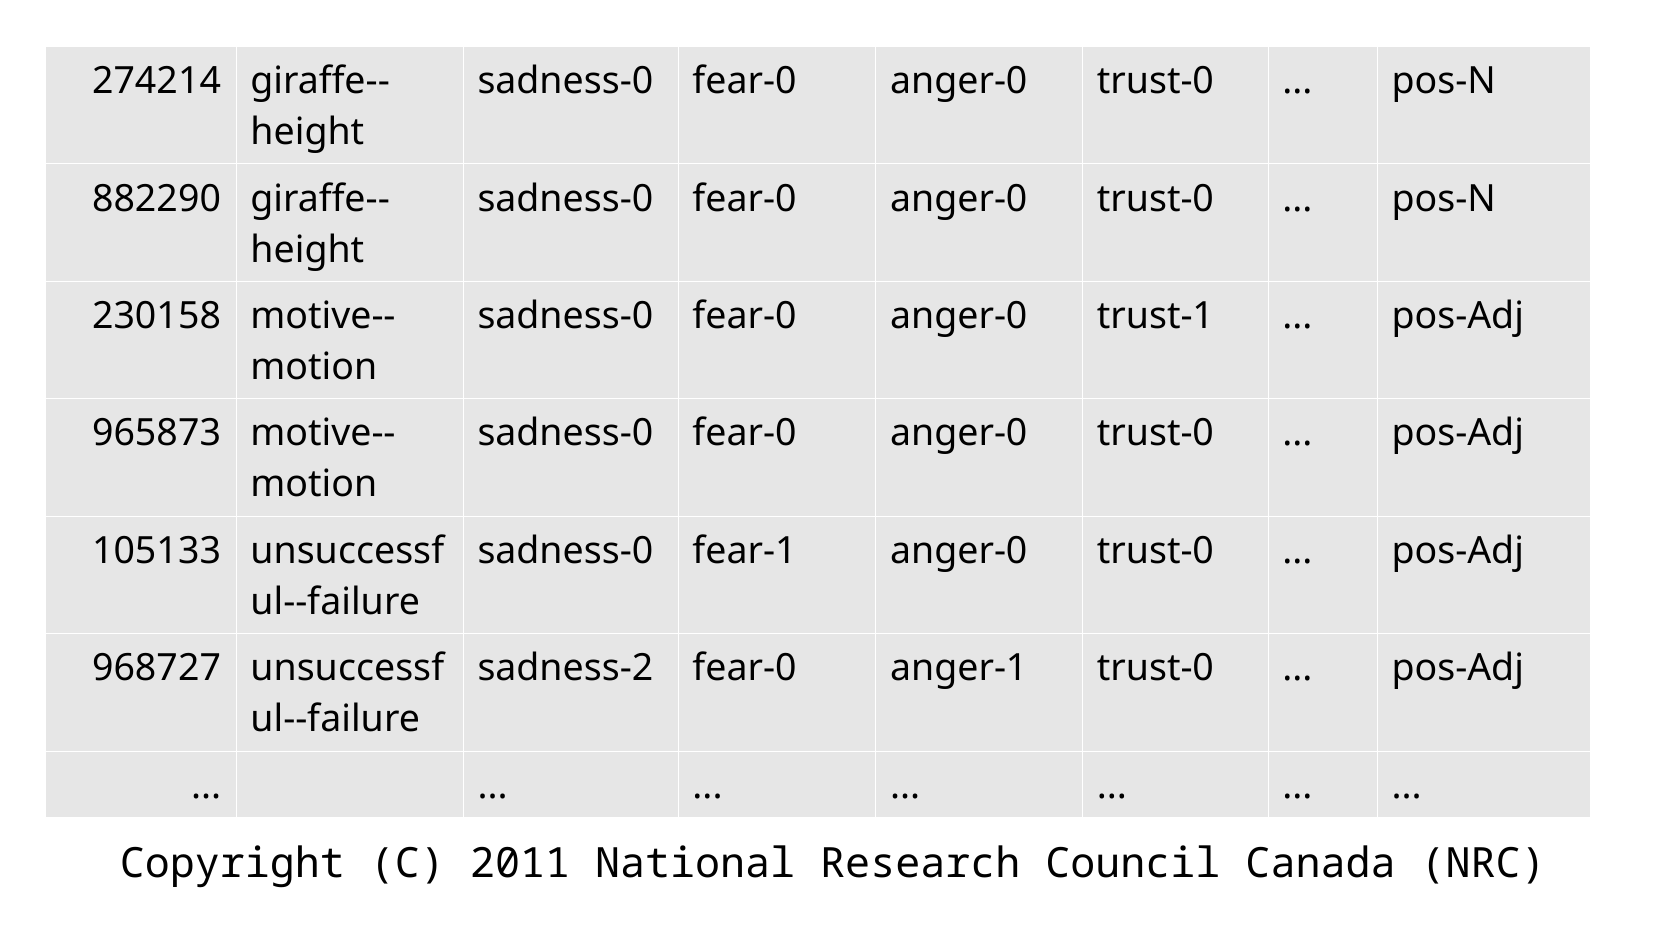

| 274214 | giraffe-- height | sadness-0 | fear-0 | anger-0 | trust-0 | ... | pos-N |
| --- | --- | --- | --- | --- | --- | --- | --- |
| 882290 | giraffe-- height | sadness-0 | fear-0 | anger-0 | trust-0 | ... | pos-N |
| 230158 | motive--motion | sadness-0 | fear-0 | anger-0 | trust-1 | ... | pos-Adj |
| 965873 | motive--motion | sadness-0 | fear-0 | anger-0 | trust-0 | ... | pos-Adj |
| 105133 | unsuccessful--failure | sadness-0 | fear-1 | anger-0 | trust-0 | ... | pos-Adj |
| 968727 | unsuccessful--failure | sadness-2 | fear-0 | anger-1 | trust-0 | ... | pos-Adj |
| ... | | ... | ... | ... | ... | ... | ... |
Copyright (C) 2011 National Research Council Canada (NRC)